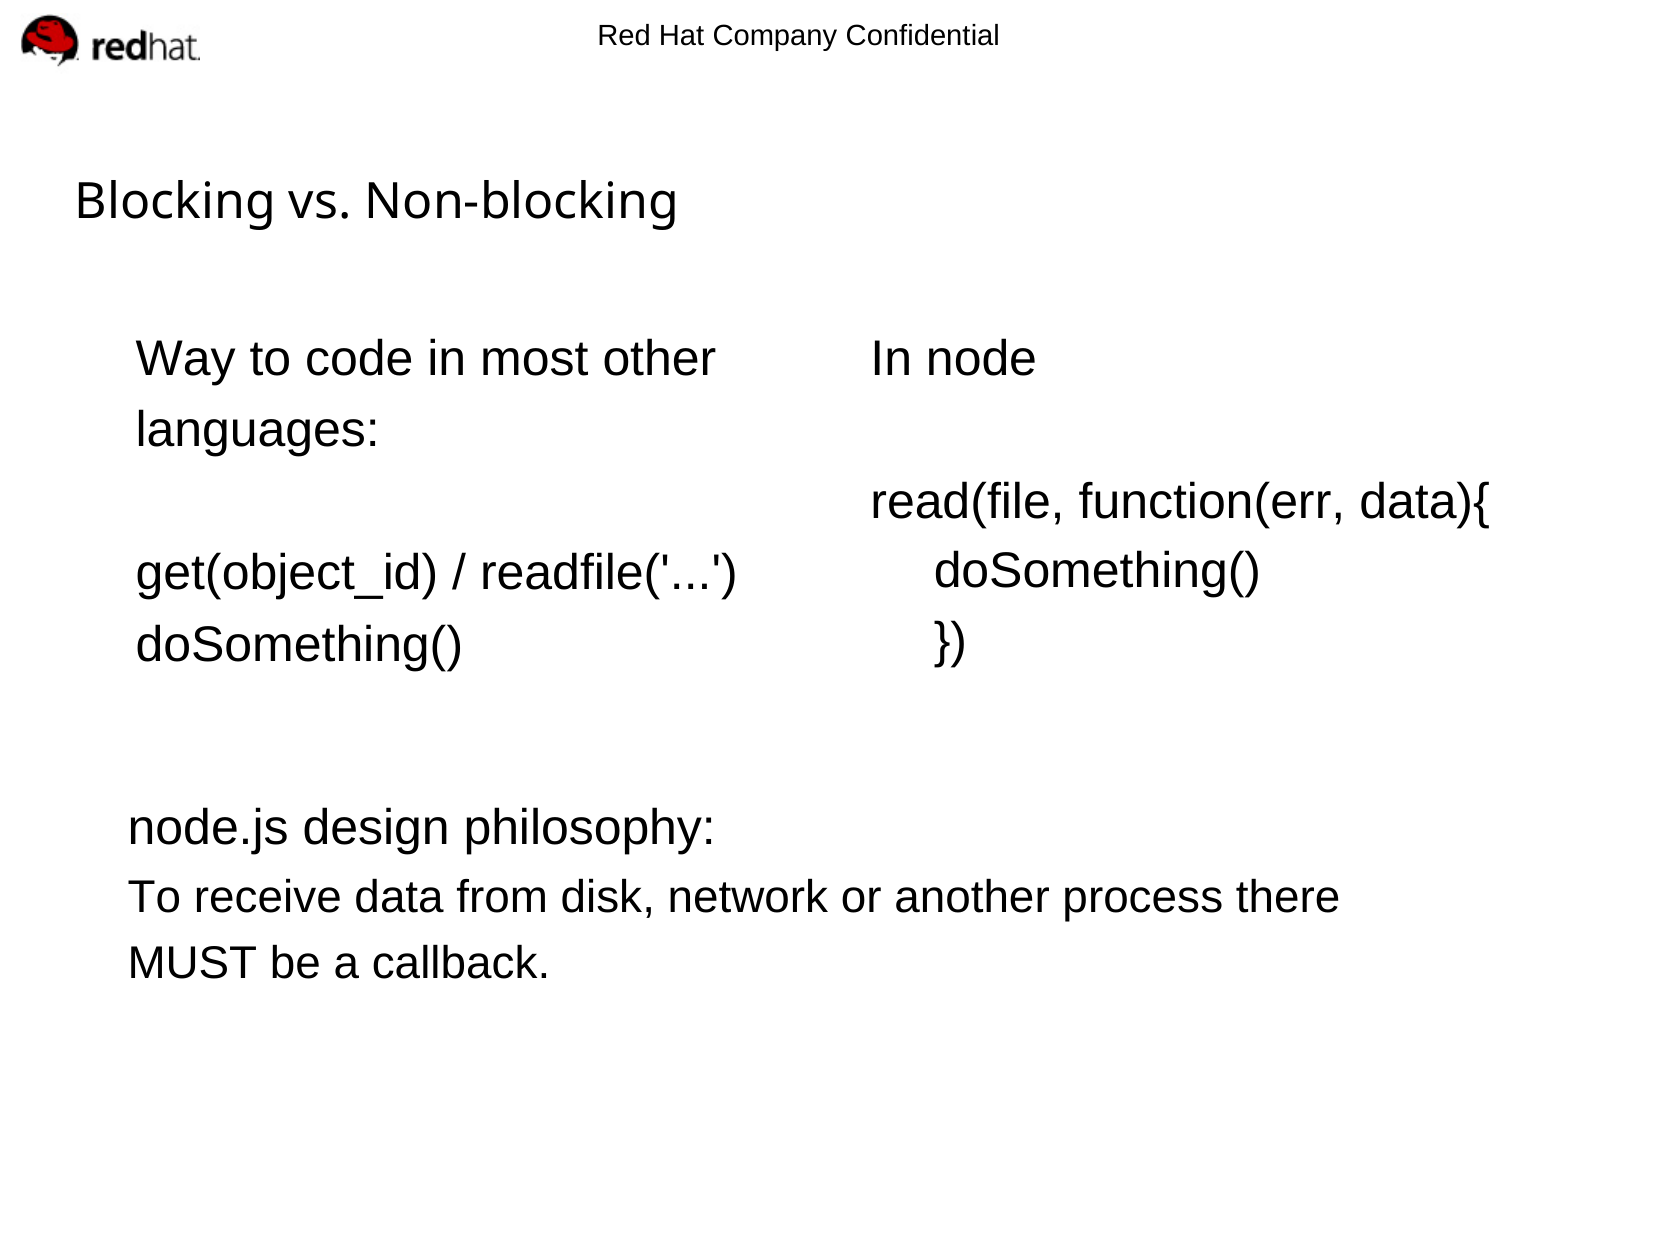

# Blocking vs. Non-blocking
Way to code in most other
languages:
get(object_id) / readfile('...')
doSomething()
In node
read(file, function(err, data){
doSomething()
})
node.js design philosophy:
To receive data from disk, network or another process there
MUST be a callback.